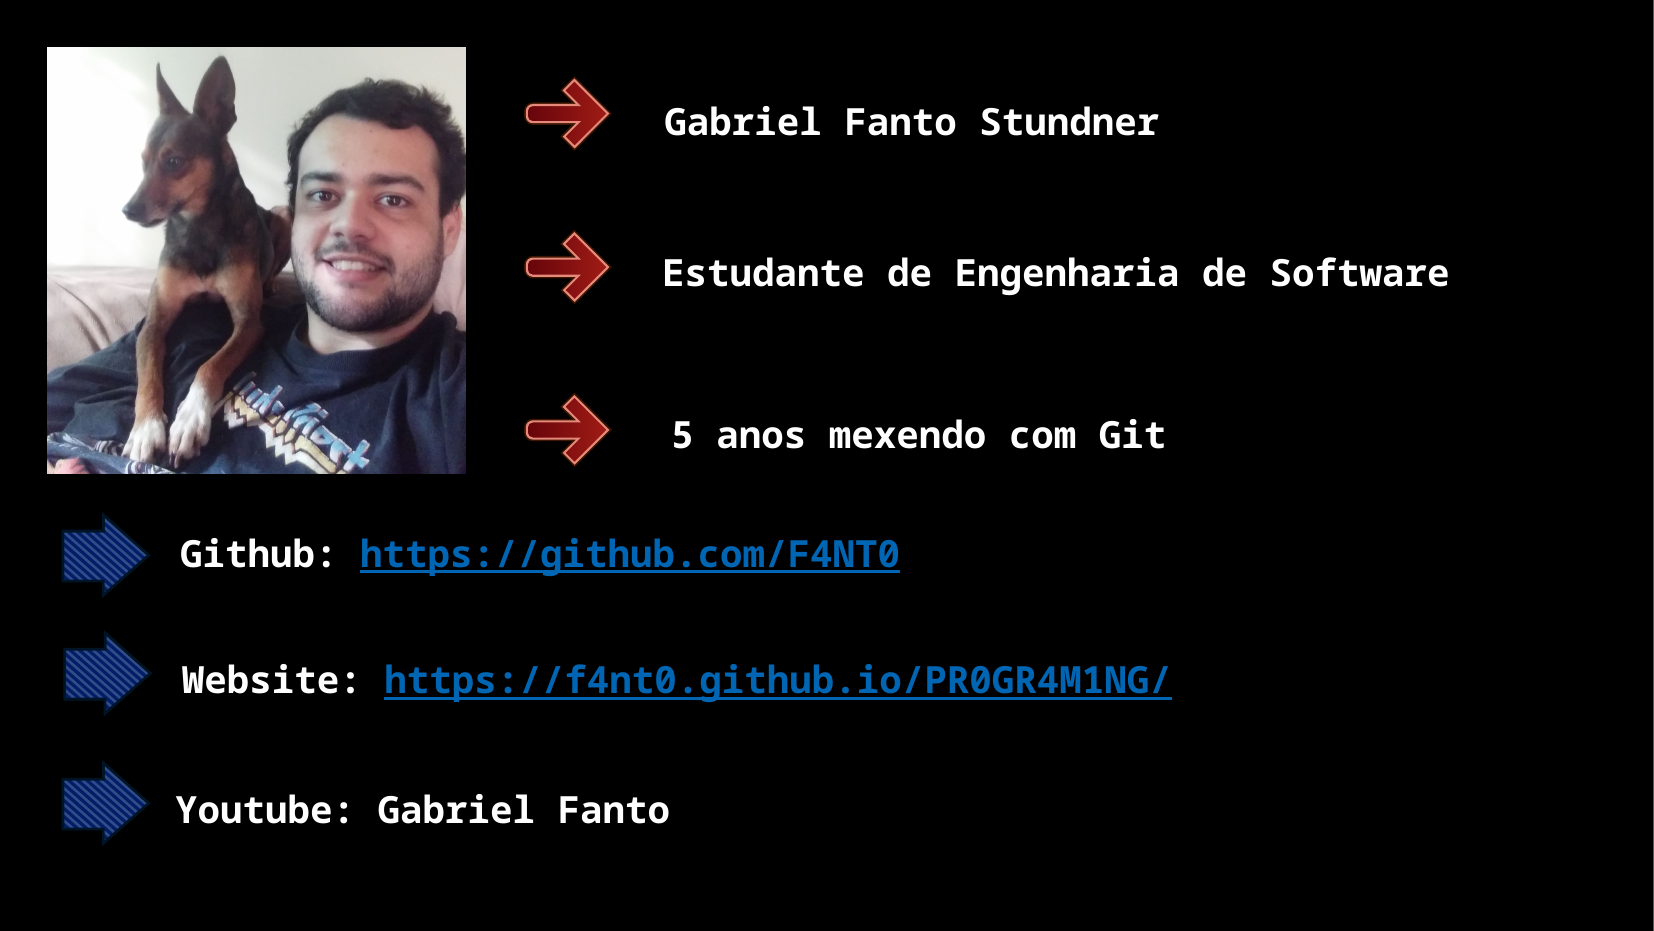

Gabriel Fanto Stundner
Estudante de Engenharia de Software
5 anos mexendo com Git
Github: https://github.com/F4NT0
Website: https://f4nt0.github.io/PR0GR4M1NG/
Youtube: Gabriel Fanto